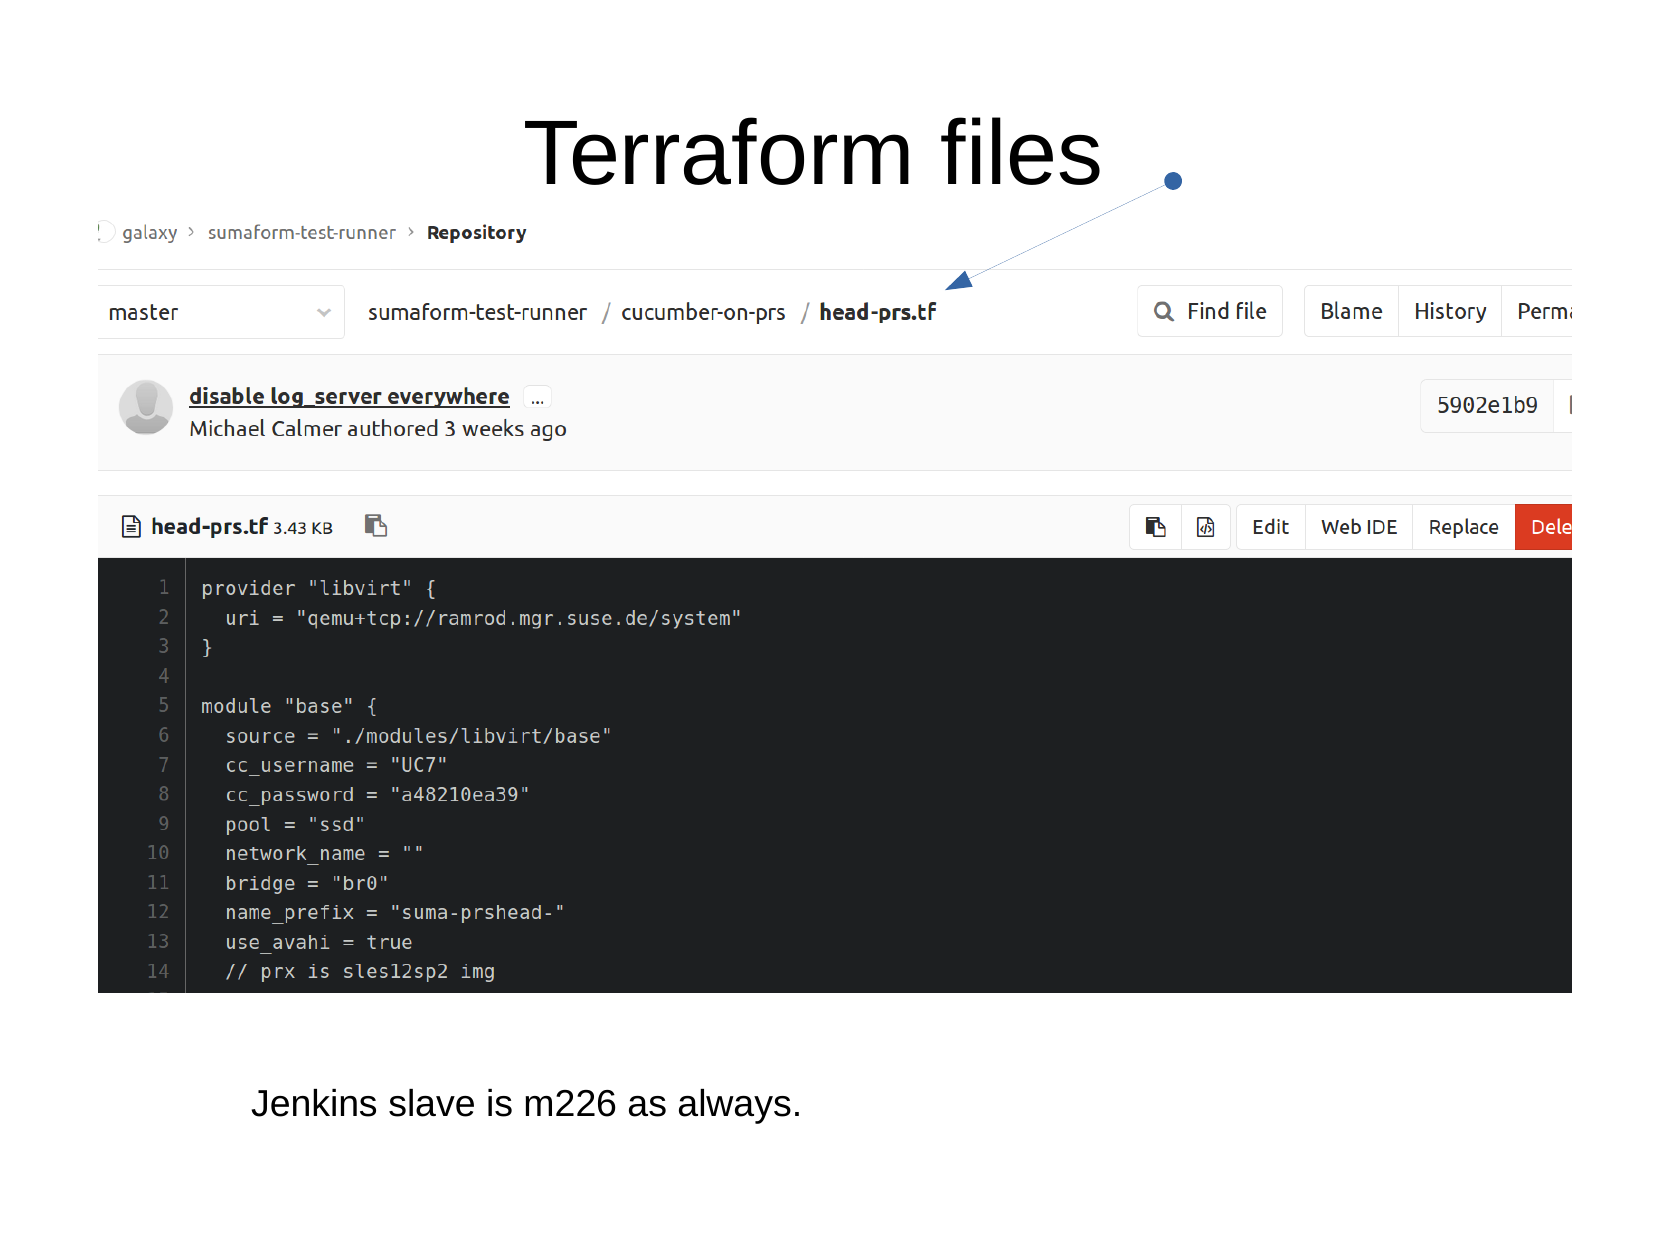

# Terraform files
Jenkins slave is m226 as always.